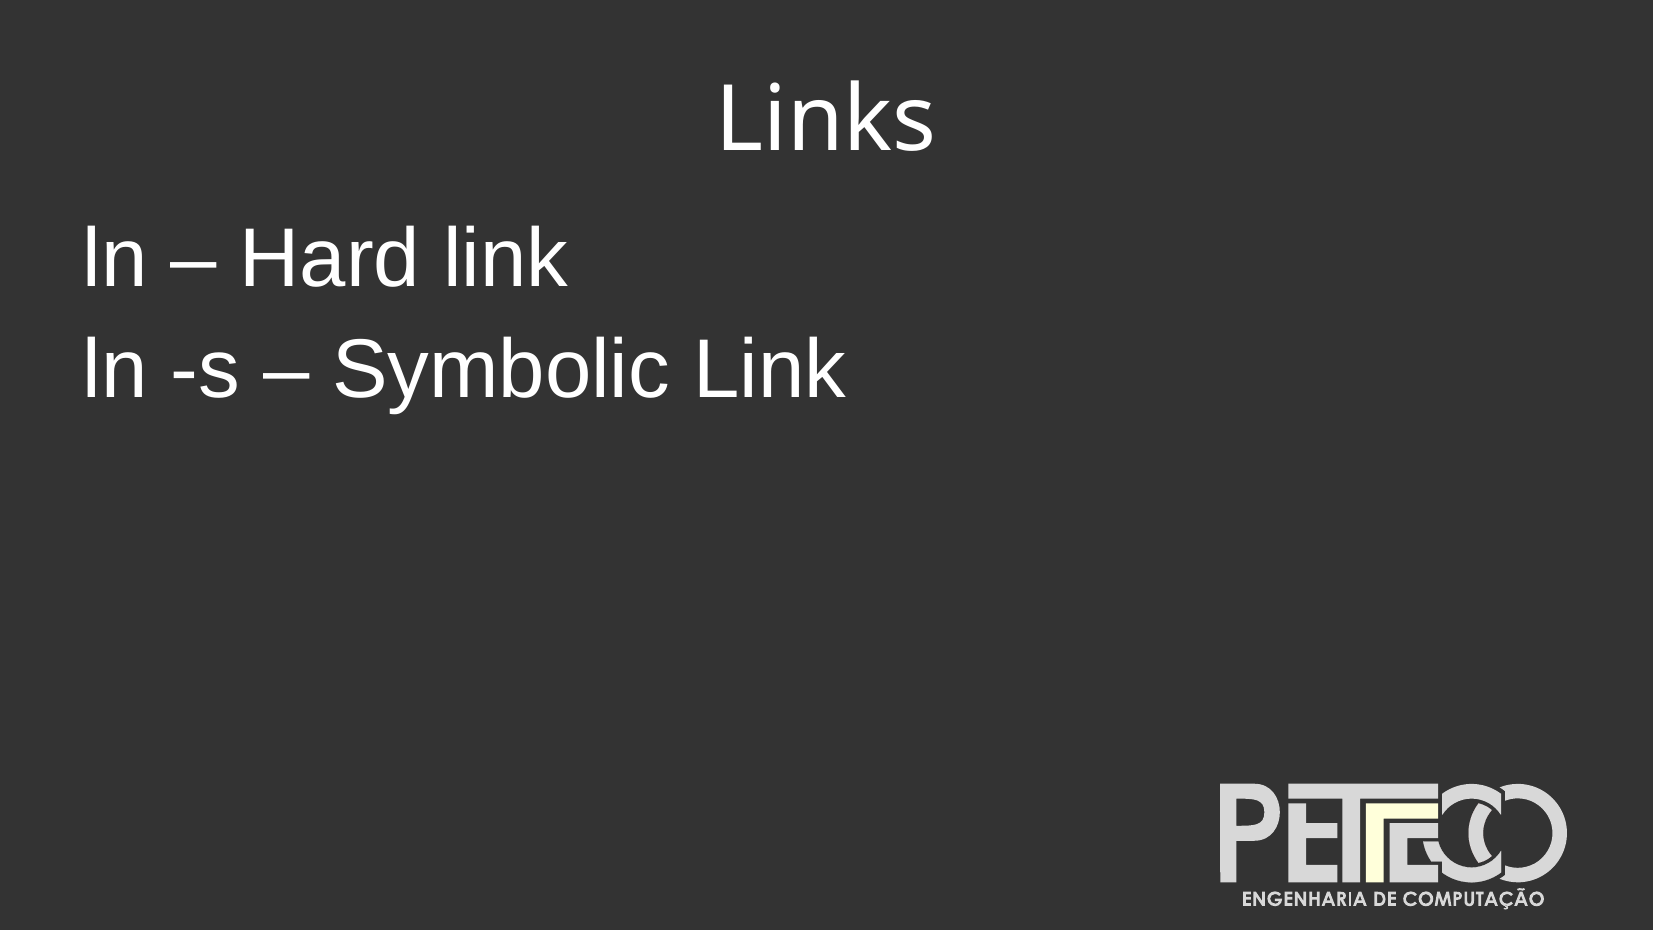

# Links
ln – Hard link
ln -s – Symbolic Link